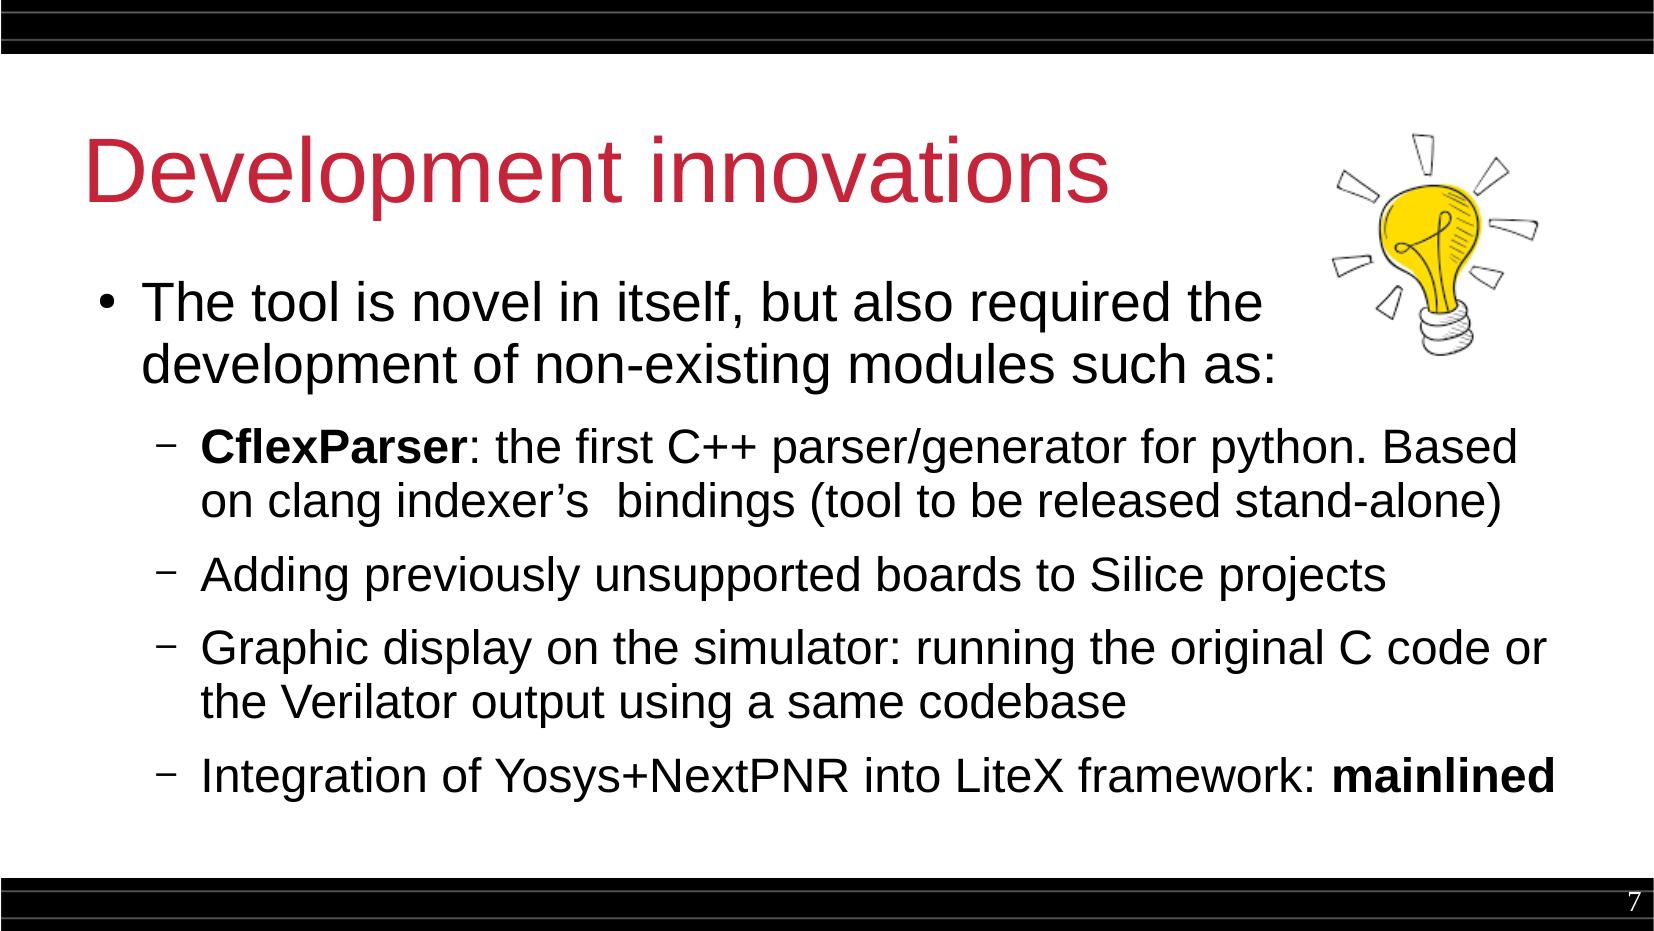

# Development innovations
The tool is novel in itself, but also required the development of non-existing modules such as:
CflexParser: the first C++ parser/generator for python. Based on clang indexer’s bindings (tool to be released stand-alone)
Adding previously unsupported boards to Silice projects
Graphic display on the simulator: running the original C code or the Verilator output using a same codebase
Integration of Yosys+NextPNR into LiteX framework: mainlined